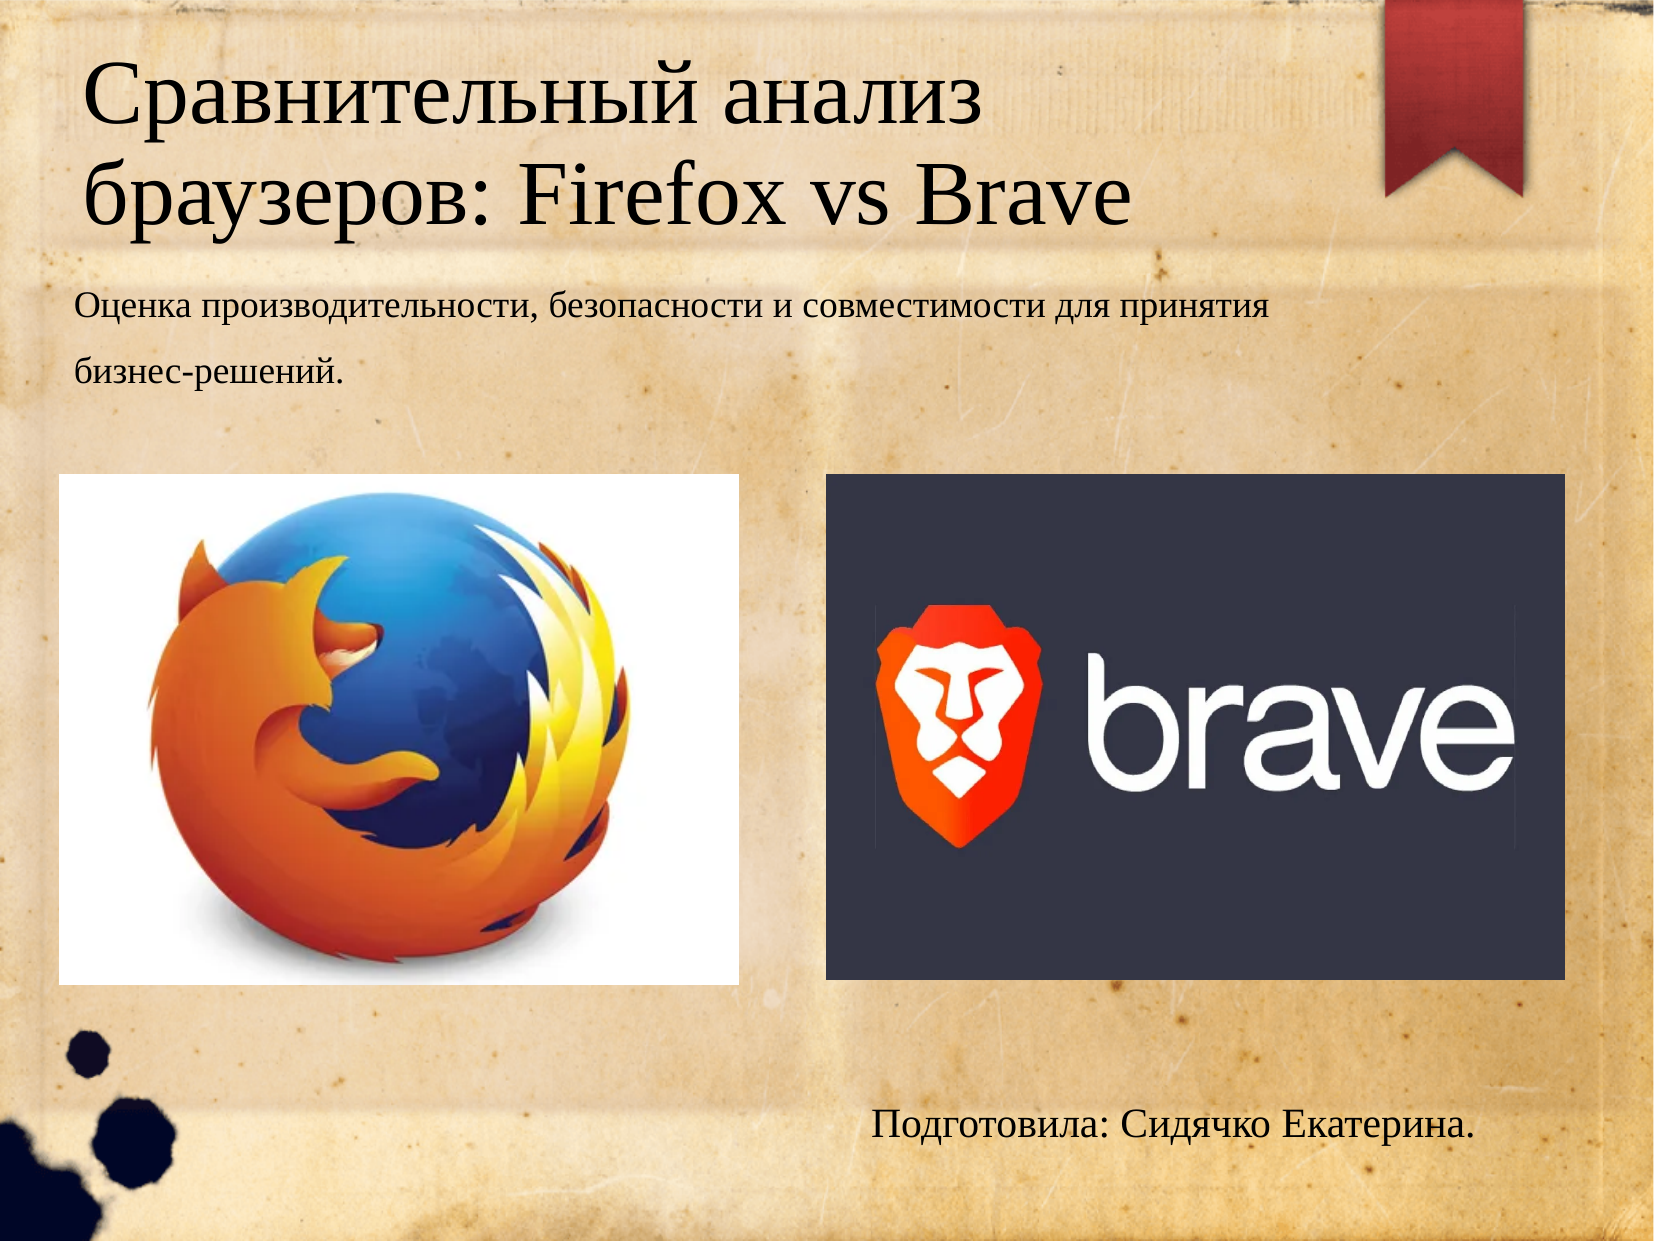

# Сравнительный анализ браузеров: Firefox vs Brave
Оценка производительности, безопасности и совместимости для принятия
бизнес-решений.
Подготовила: Сидячко Екатерина.